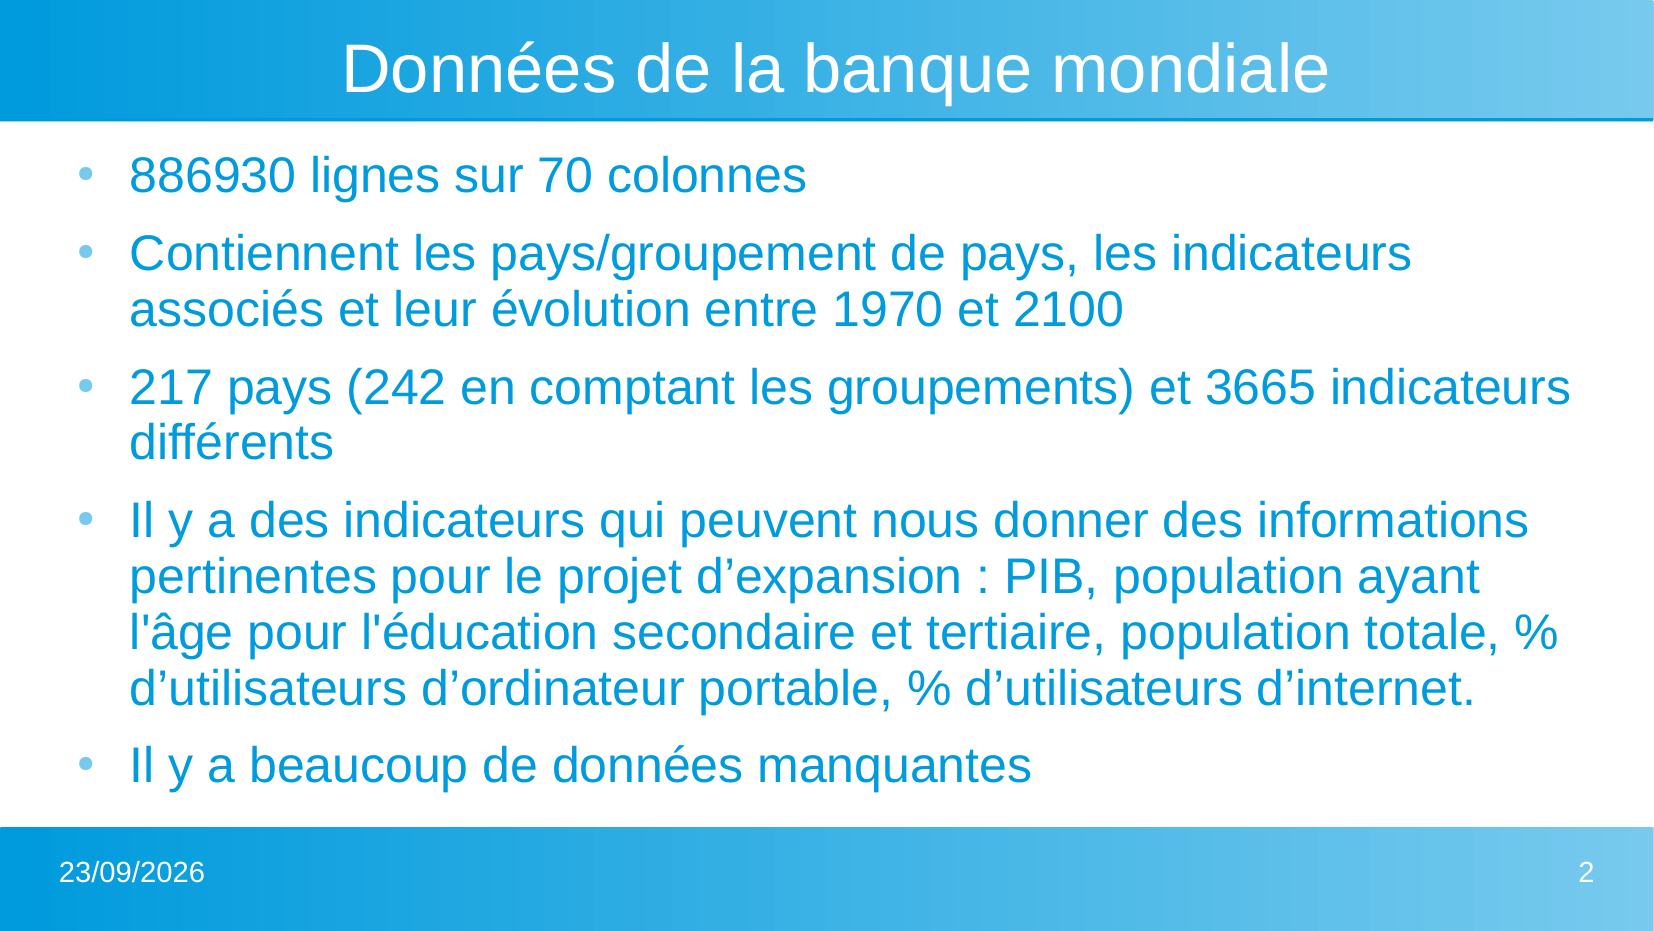

# Données de la banque mondiale
886930 lignes sur 70 colonnes
Contiennent les pays/groupement de pays, les indicateurs associés et leur évolution entre 1970 et 2100
217 pays (242 en comptant les groupements) et 3665 indicateurs différents
Il y a des indicateurs qui peuvent nous donner des informations pertinentes pour le projet d’expansion : PIB, population ayant l'âge pour l'éducation secondaire et tertiaire, population totale, % d’utilisateurs d’ordinateur portable, % d’utilisateurs d’internet.
Il y a beaucoup de données manquantes
2